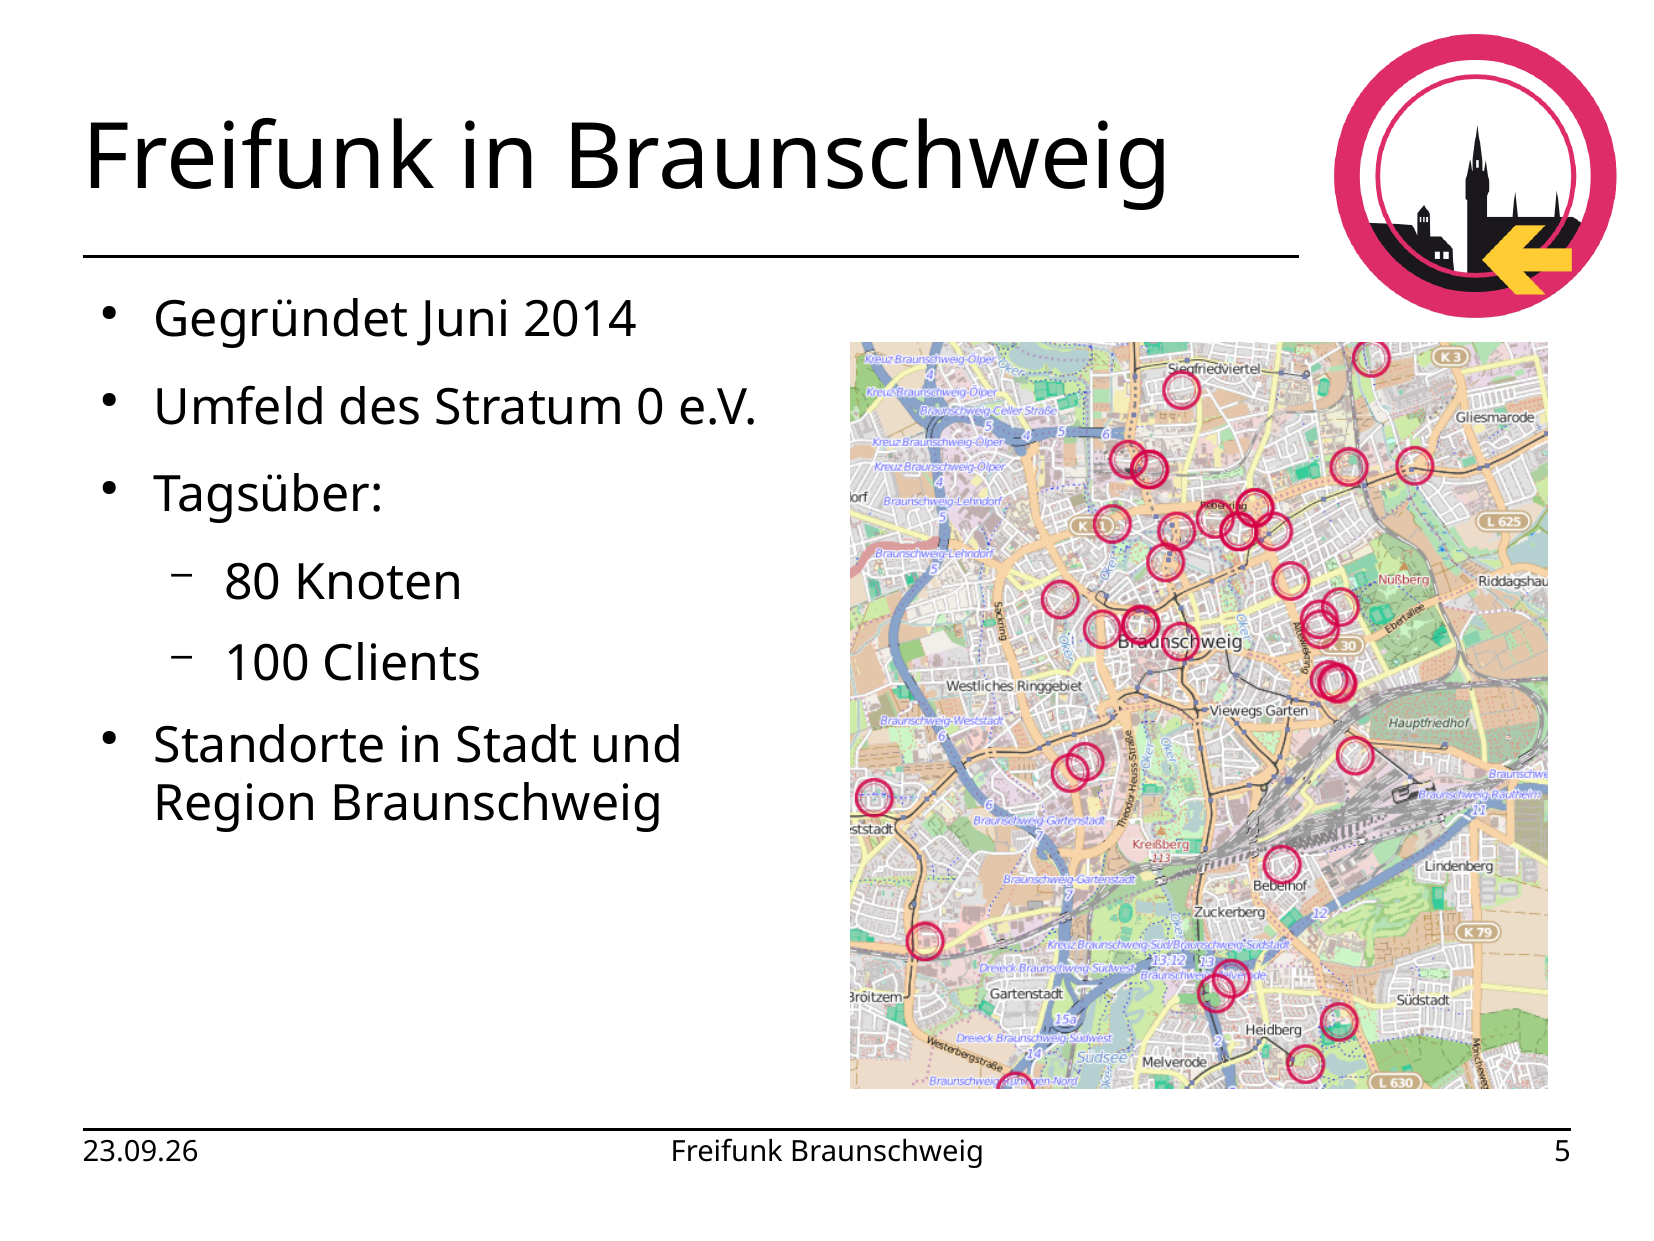

# Freifunk in Braunschweig
Gegründet Juni 2014
Umfeld des Stratum 0 e.V.
Tagsüber:
80 Knoten
100 Clients
Standorte in Stadt und
Region Braunschweig
Freifunk Braunschweig
5